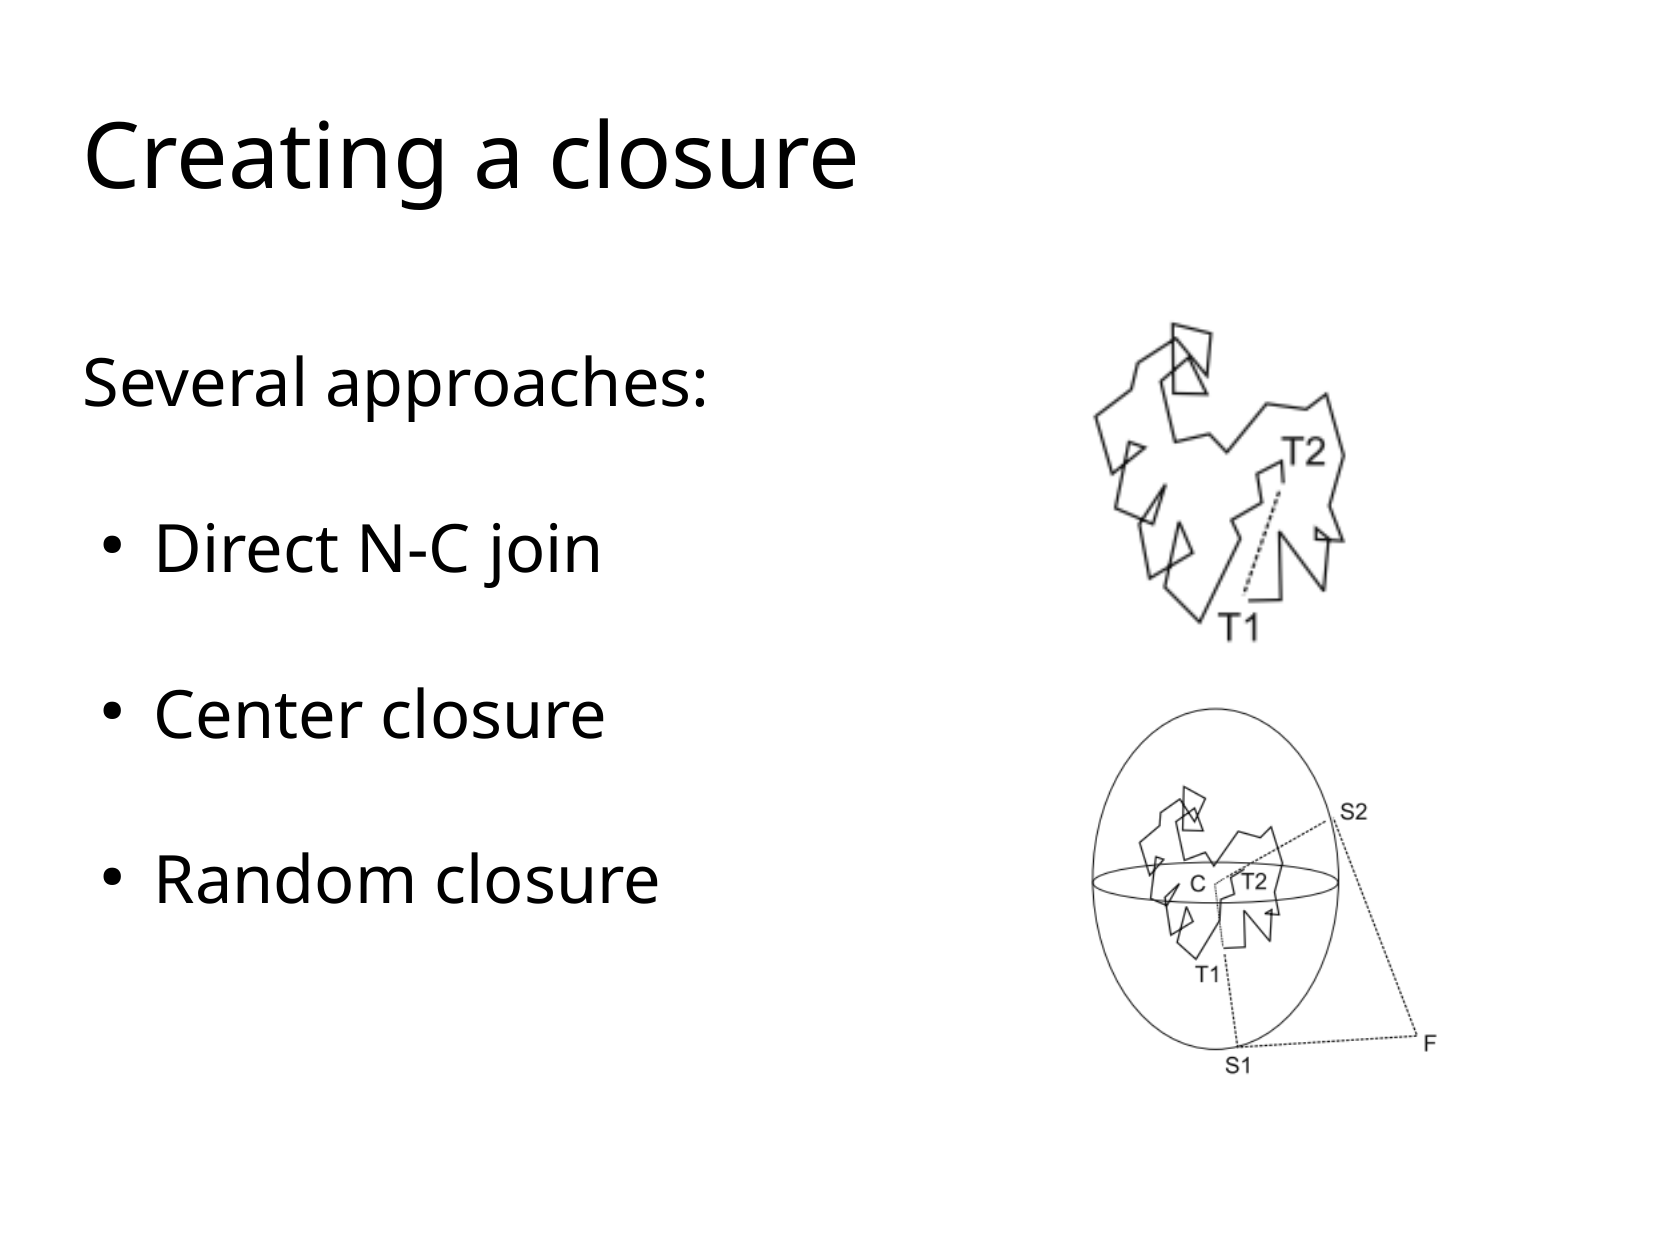

# Creating a closure
Several approaches:
Direct N-C join
Center closure
Random closure